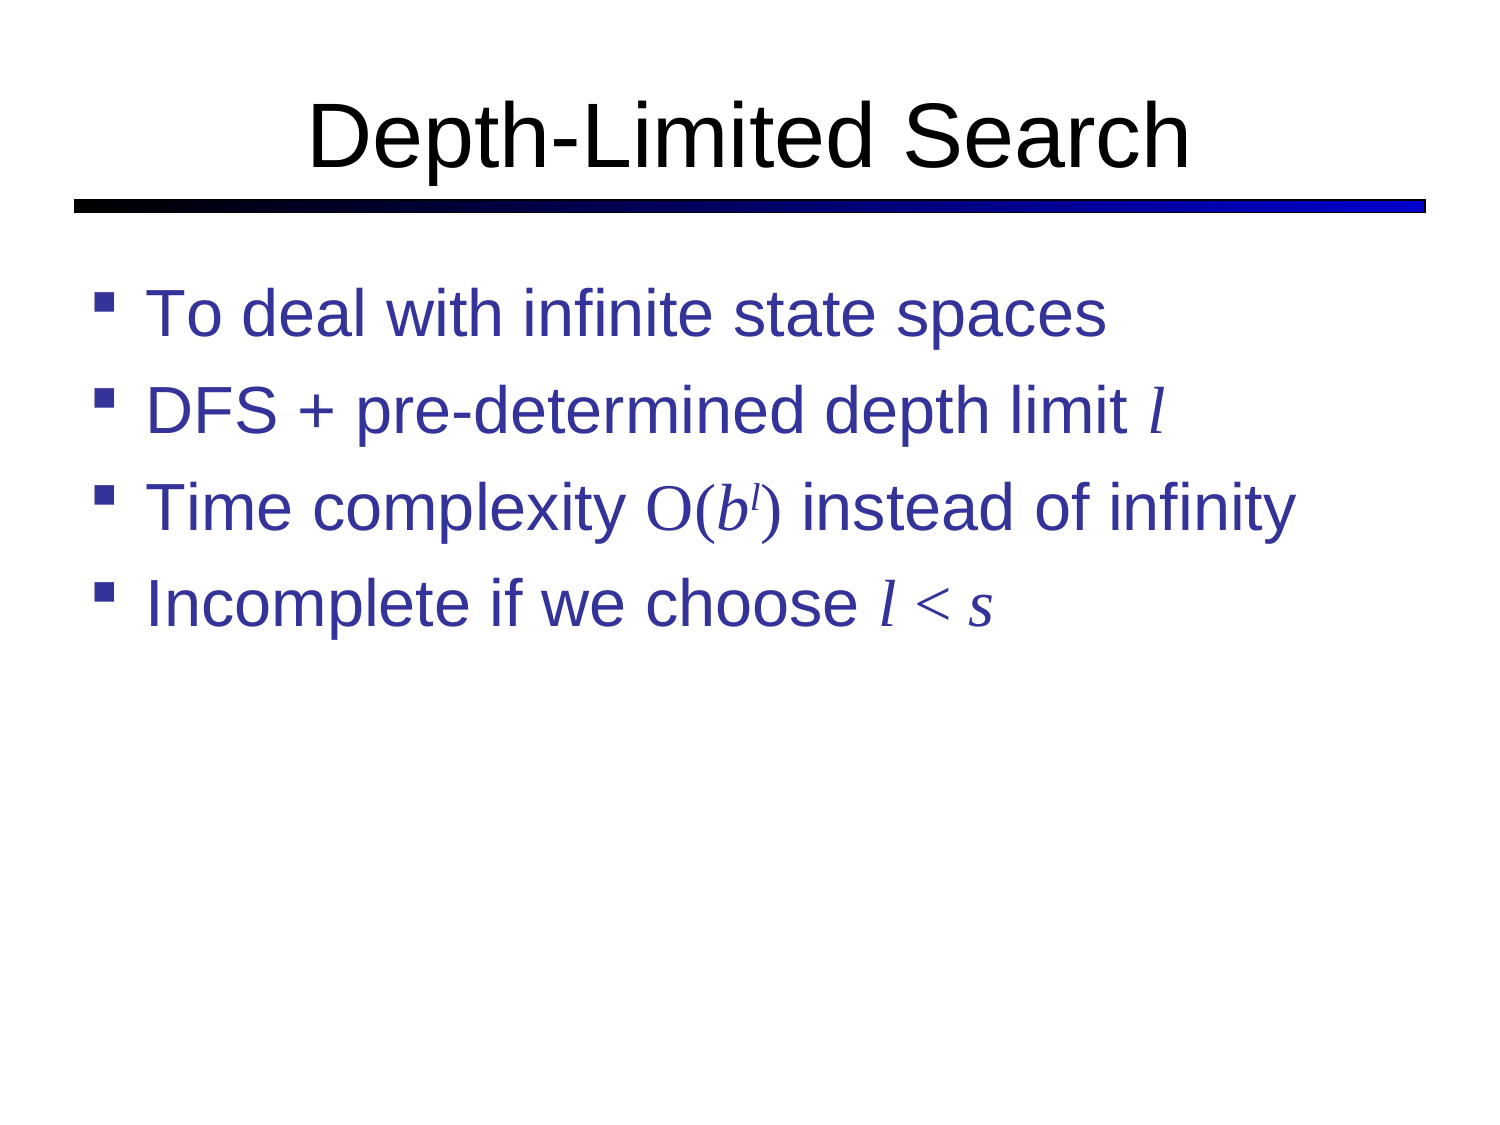

Depth-Limited Search
To deal with infinite state spaces
DFS + pre-determined depth limit l
Time complexity O(bl) instead of infinity
Incomplete if we choose l < s